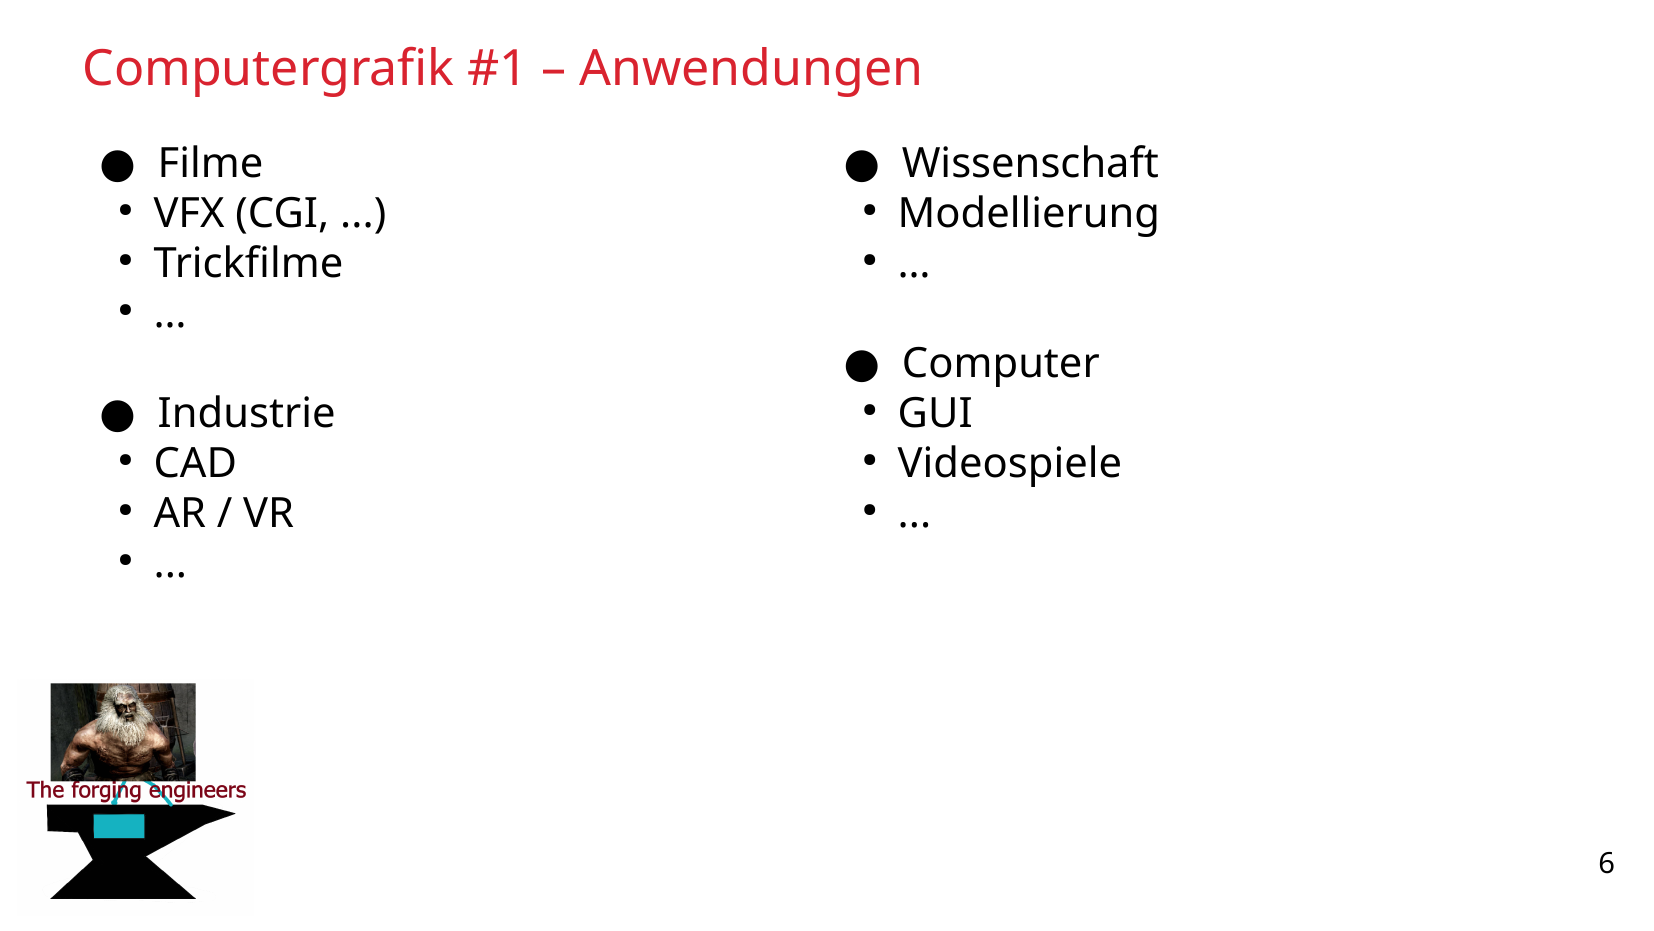

# Computergrafik #1 – Anwendungen
Filme
VFX (CGI, ...)
Trickfilme
…
Industrie
CAD
AR / VR
...
Wissenschaft
Modellierung
…
Computer
GUI
Videospiele
...